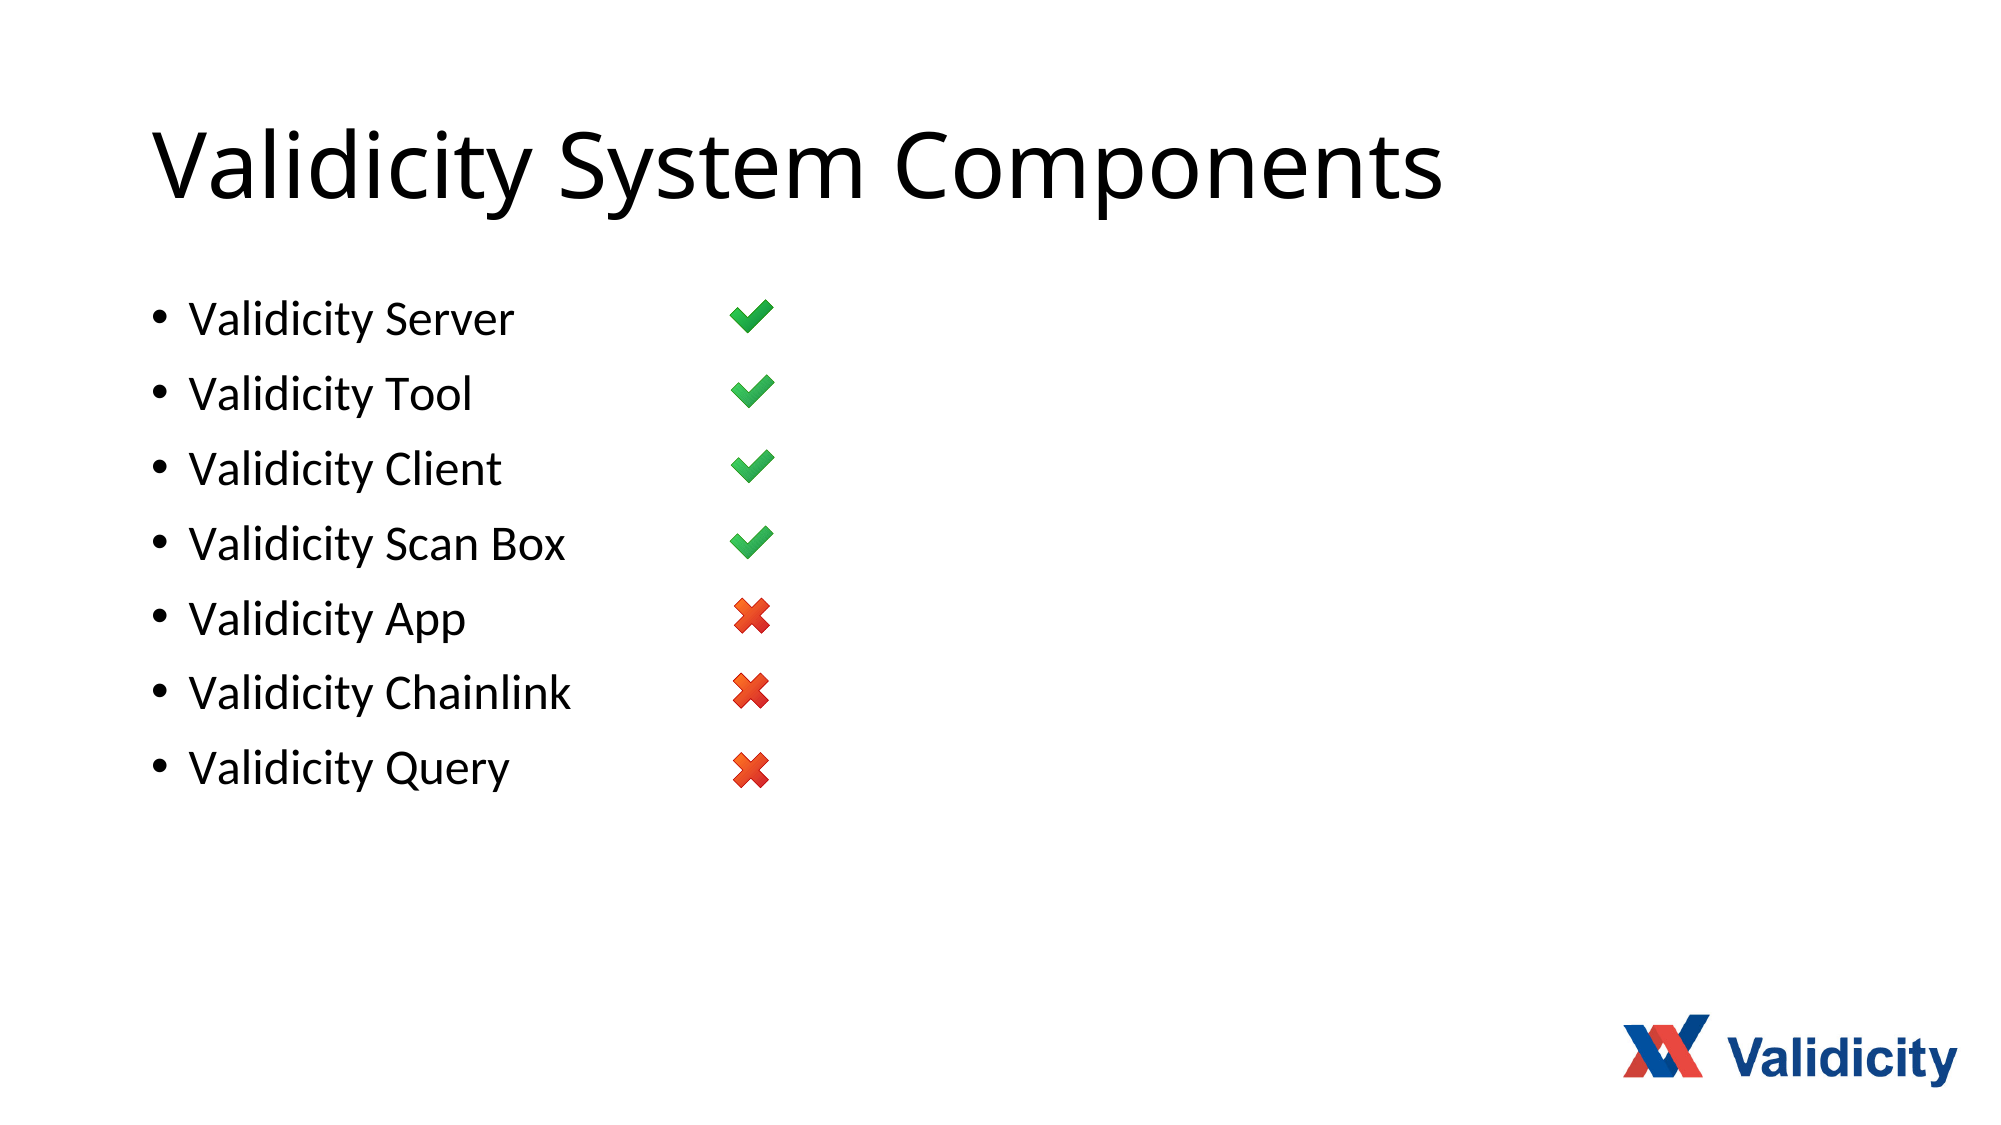

# Validicity System Components
Validicity Server
Validicity Tool
Validicity Client
Validicity Scan Box
Validicity App
Validicity Chainlink
Validicity Query